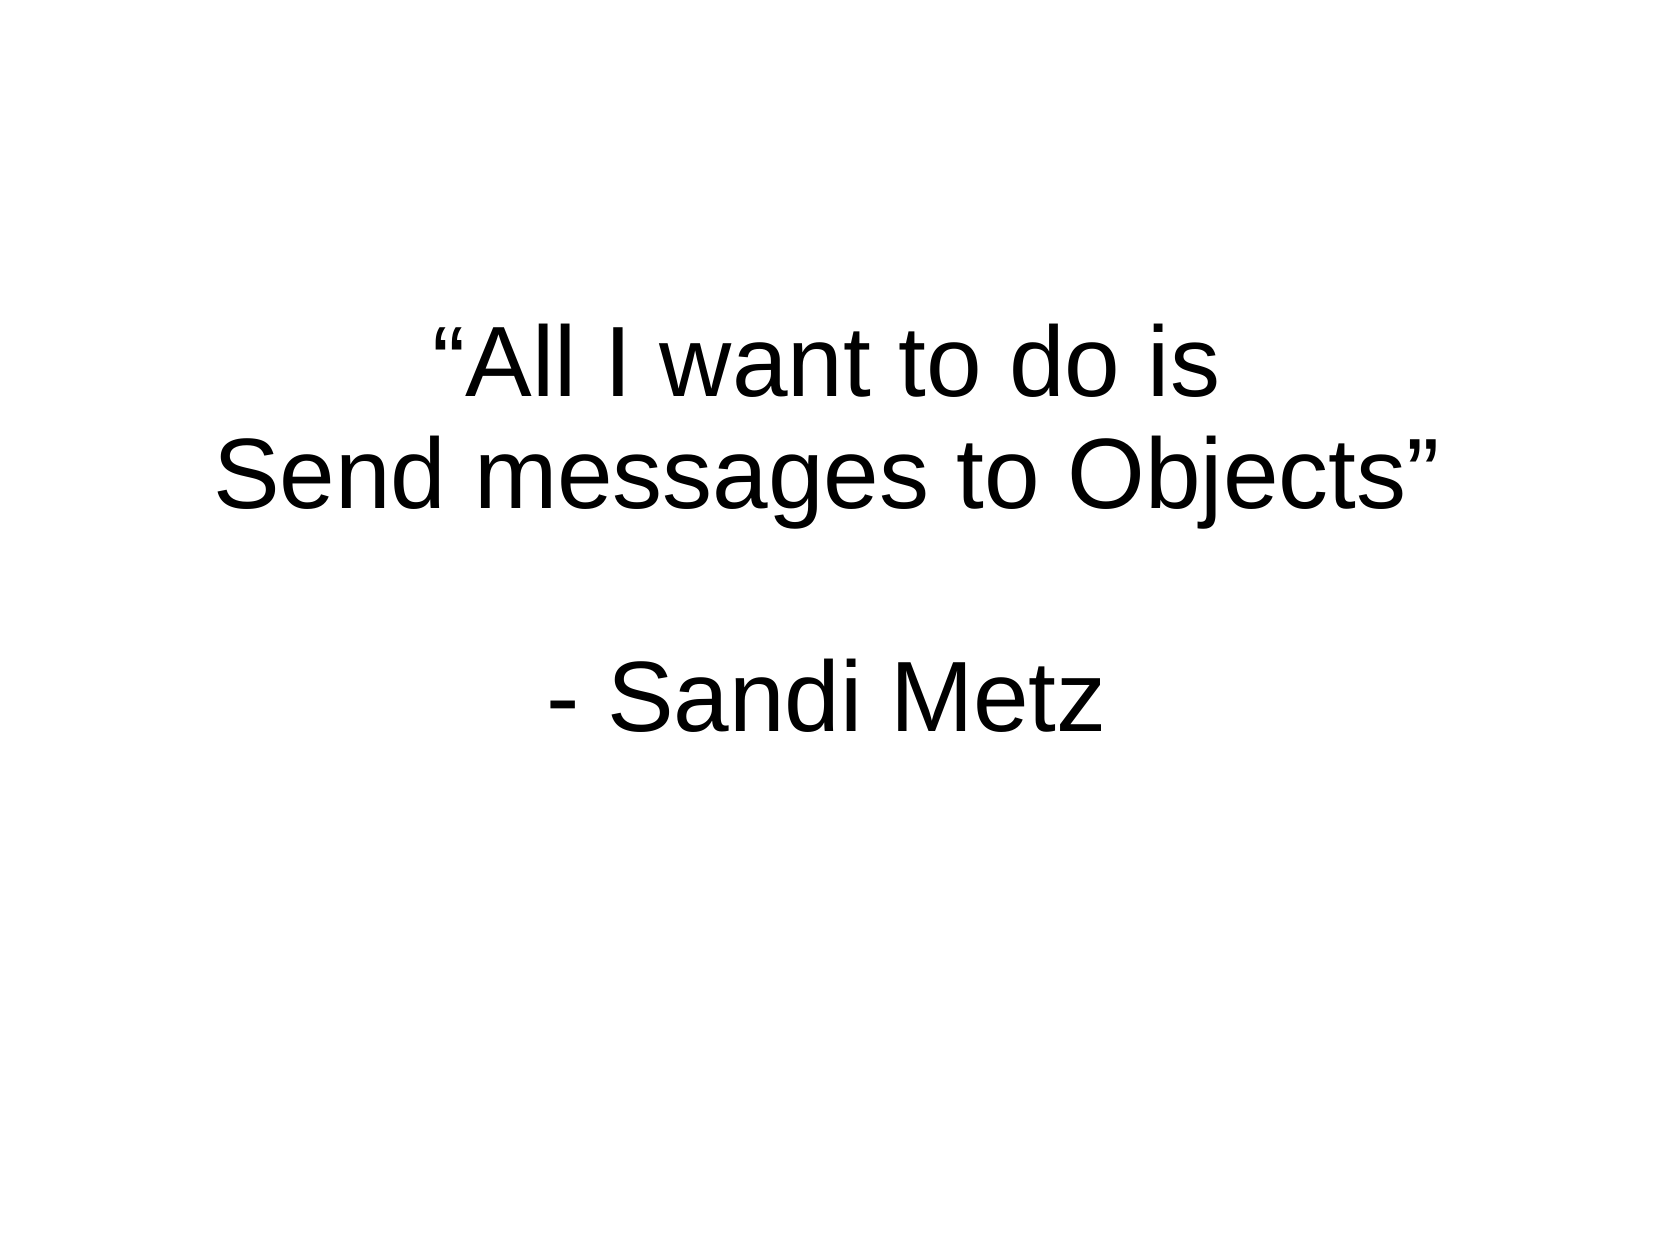

# “All I want to do is
Send messages to Objects”
- Sandi Metz